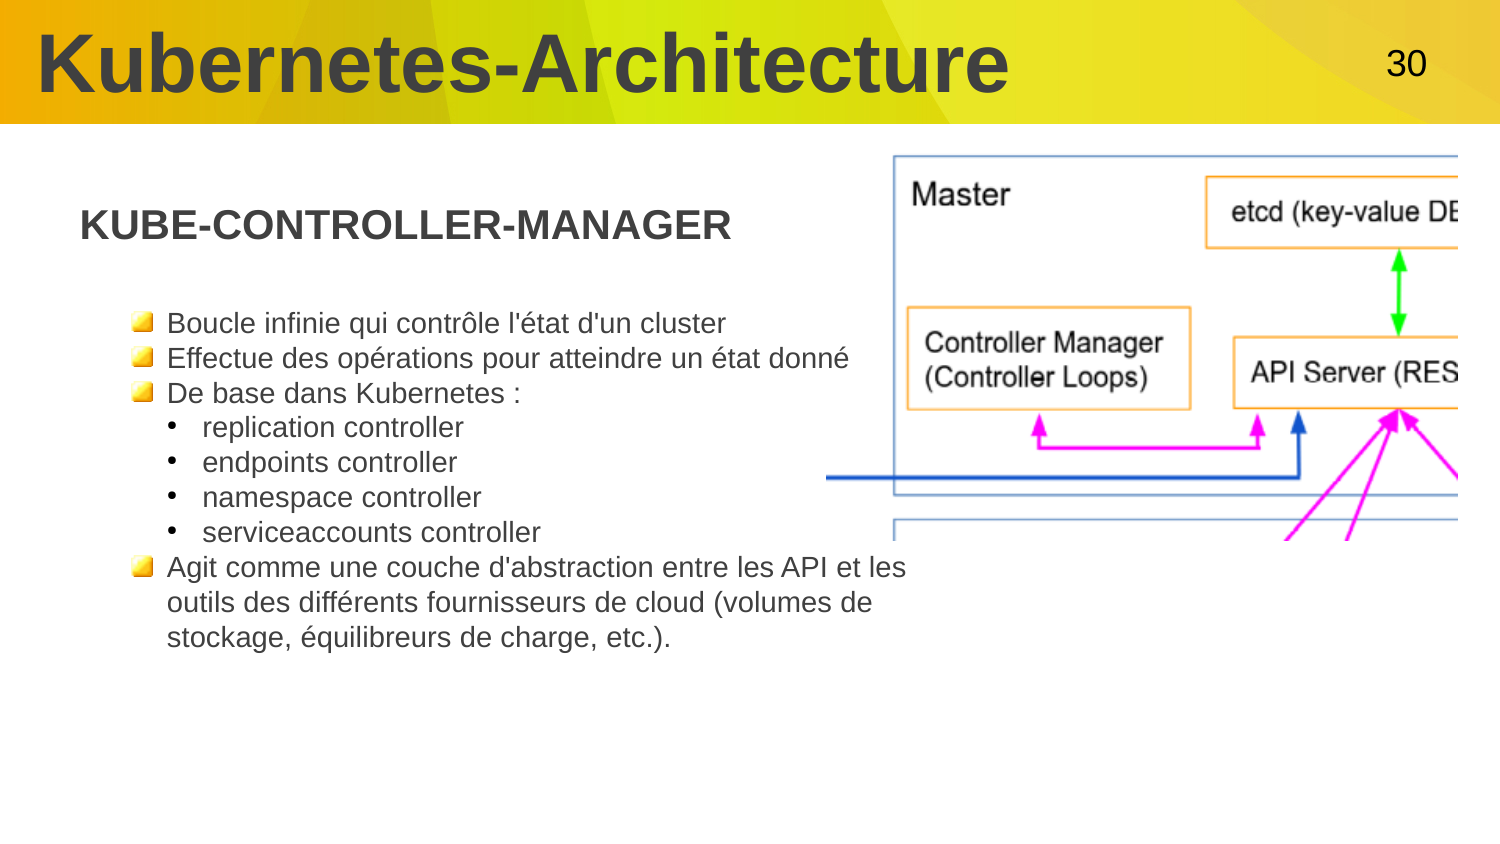

Kubernetes-Architecture
KUBE-CONTROLLER-MANAGER
Boucle infinie qui contrôle l'état d'un cluster
Effectue des opérations pour atteindre un état donné
De base dans Kubernetes :
replication controller
endpoints controller
namespace controller
serviceaccounts controller
Agit comme une couche d'abstraction entre les API et les outils des différents fournisseurs de cloud (volumes de stockage, équilibreurs de charge, etc.).